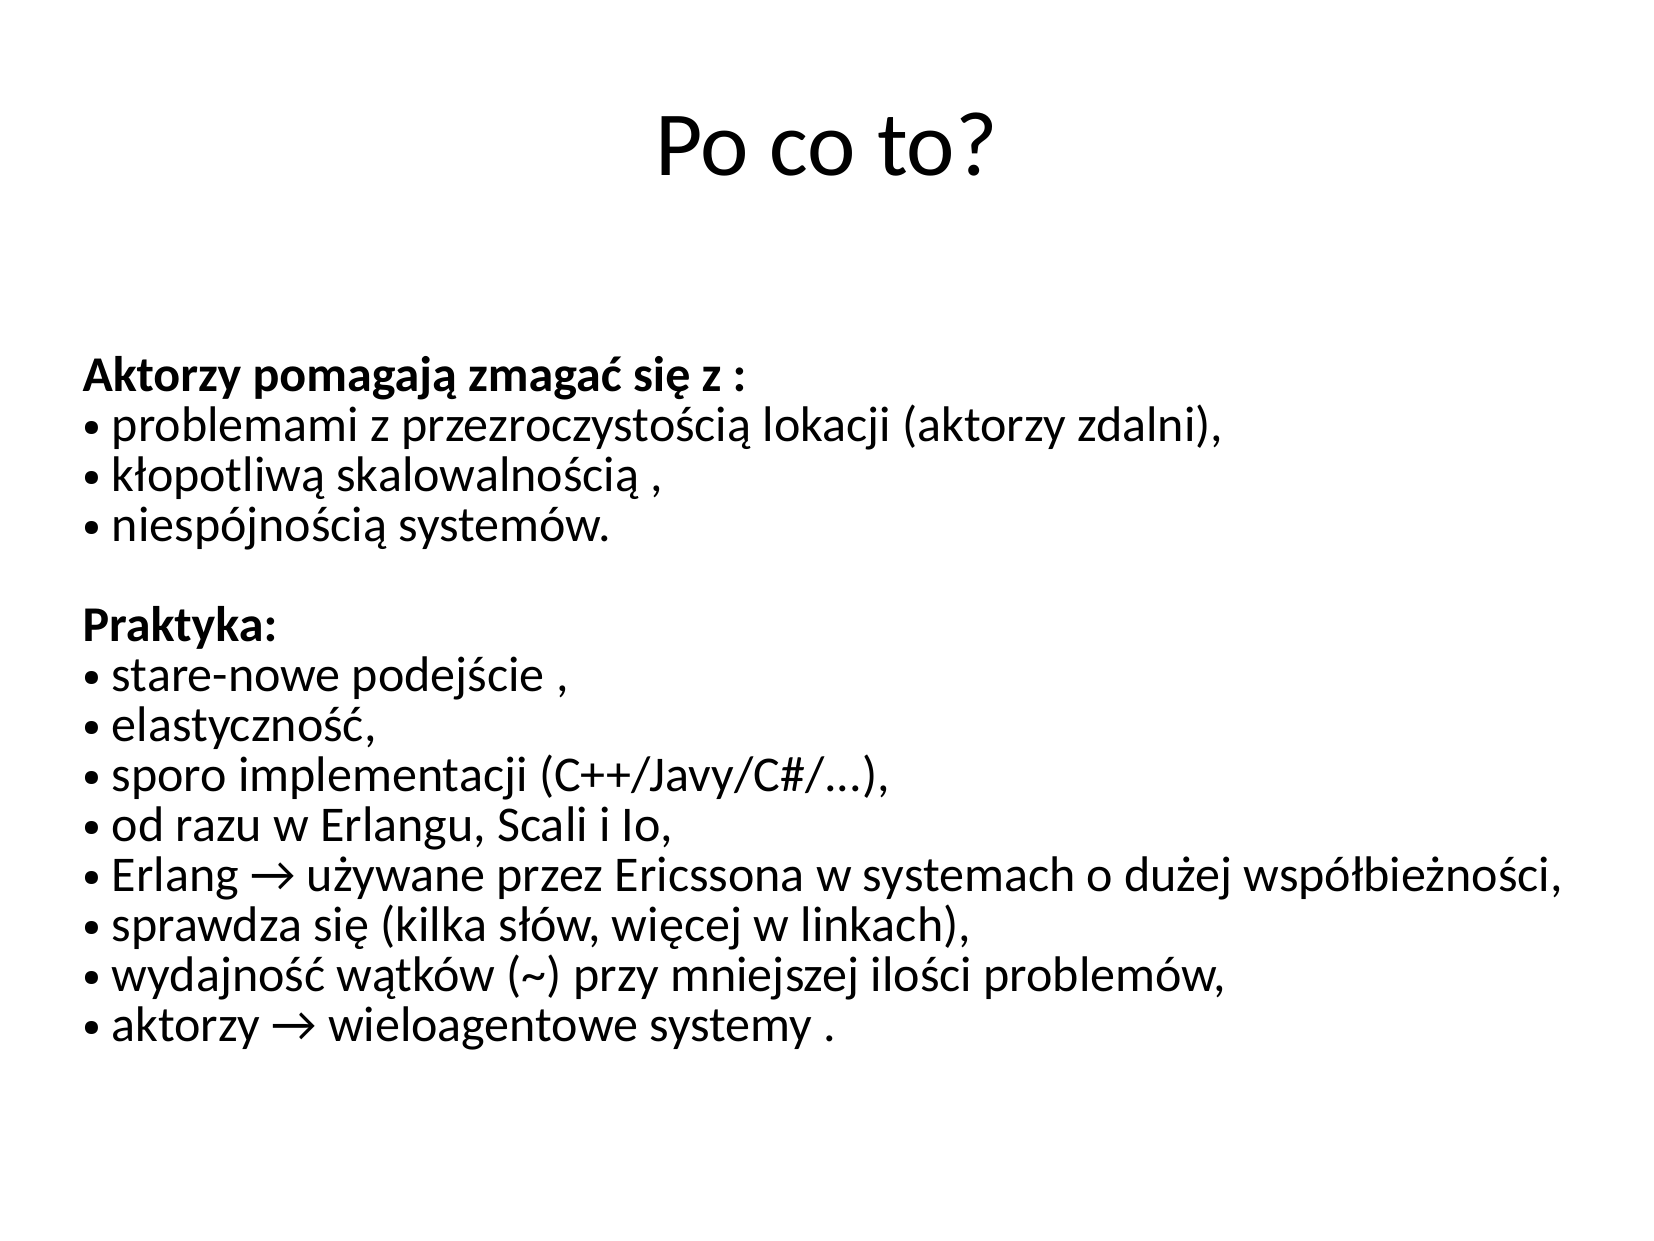

# Po co to?
Aktorzy pomagają zmagać się z :
 problemami z przezroczystością lokacji (aktorzy zdalni),
 kłopotliwą skalowalnością ,
 niespójnością systemów.
Praktyka:
 stare-nowe podejście ,
 elastyczność,
 sporo implementacji (C++/Javy/C#/...),
 od razu w Erlangu, Scali i Io,
 Erlang → używane przez Ericssona w systemach o dużej współbieżności,
 sprawdza się (kilka słów, więcej w linkach),
 wydajność wątków (~) przy mniejszej ilości problemów,
 aktorzy → wieloagentowe systemy .